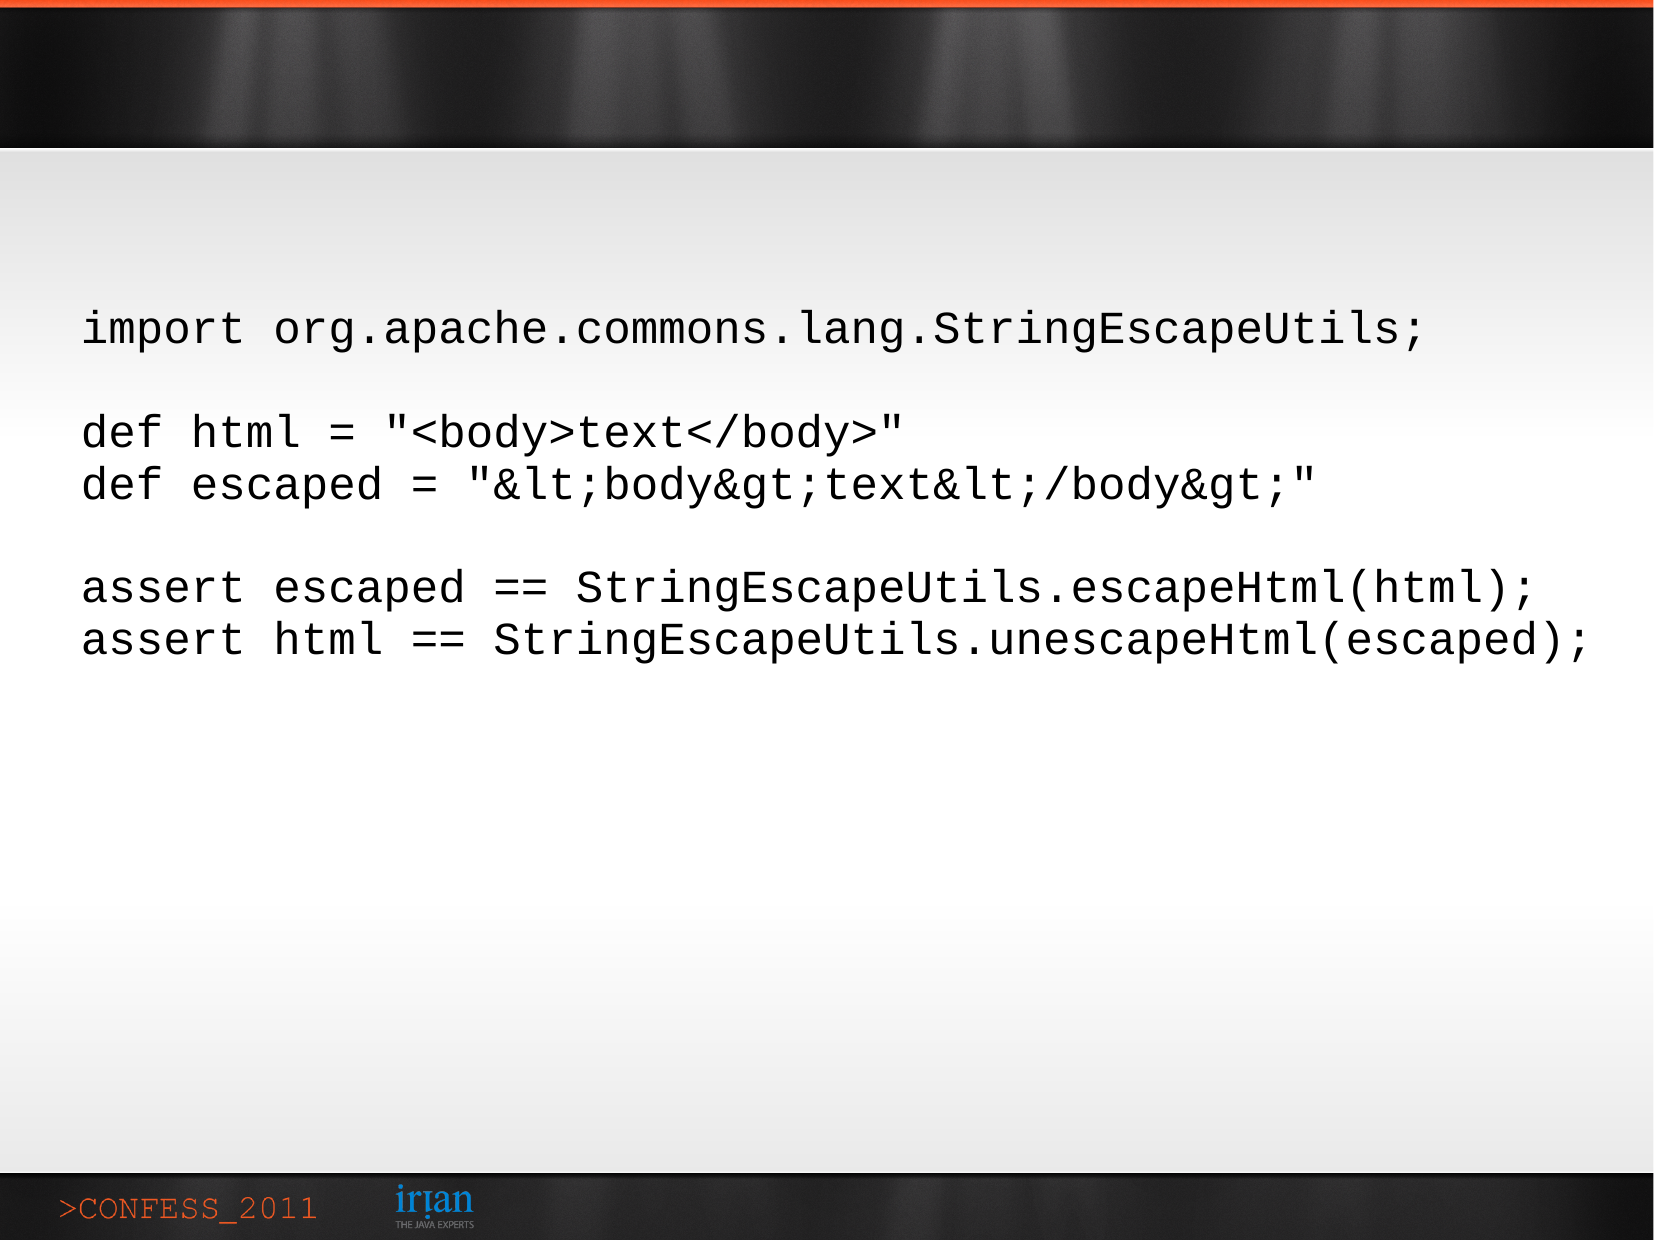

#
import org.apache.commons.lang.StringEscapeUtils;
def html = "<body>text</body>"
def escaped = "&lt;body&gt;text&lt;/body&gt;"
assert escaped == StringEscapeUtils.escapeHtml(html);
assert html == StringEscapeUtils.unescapeHtml(escaped);